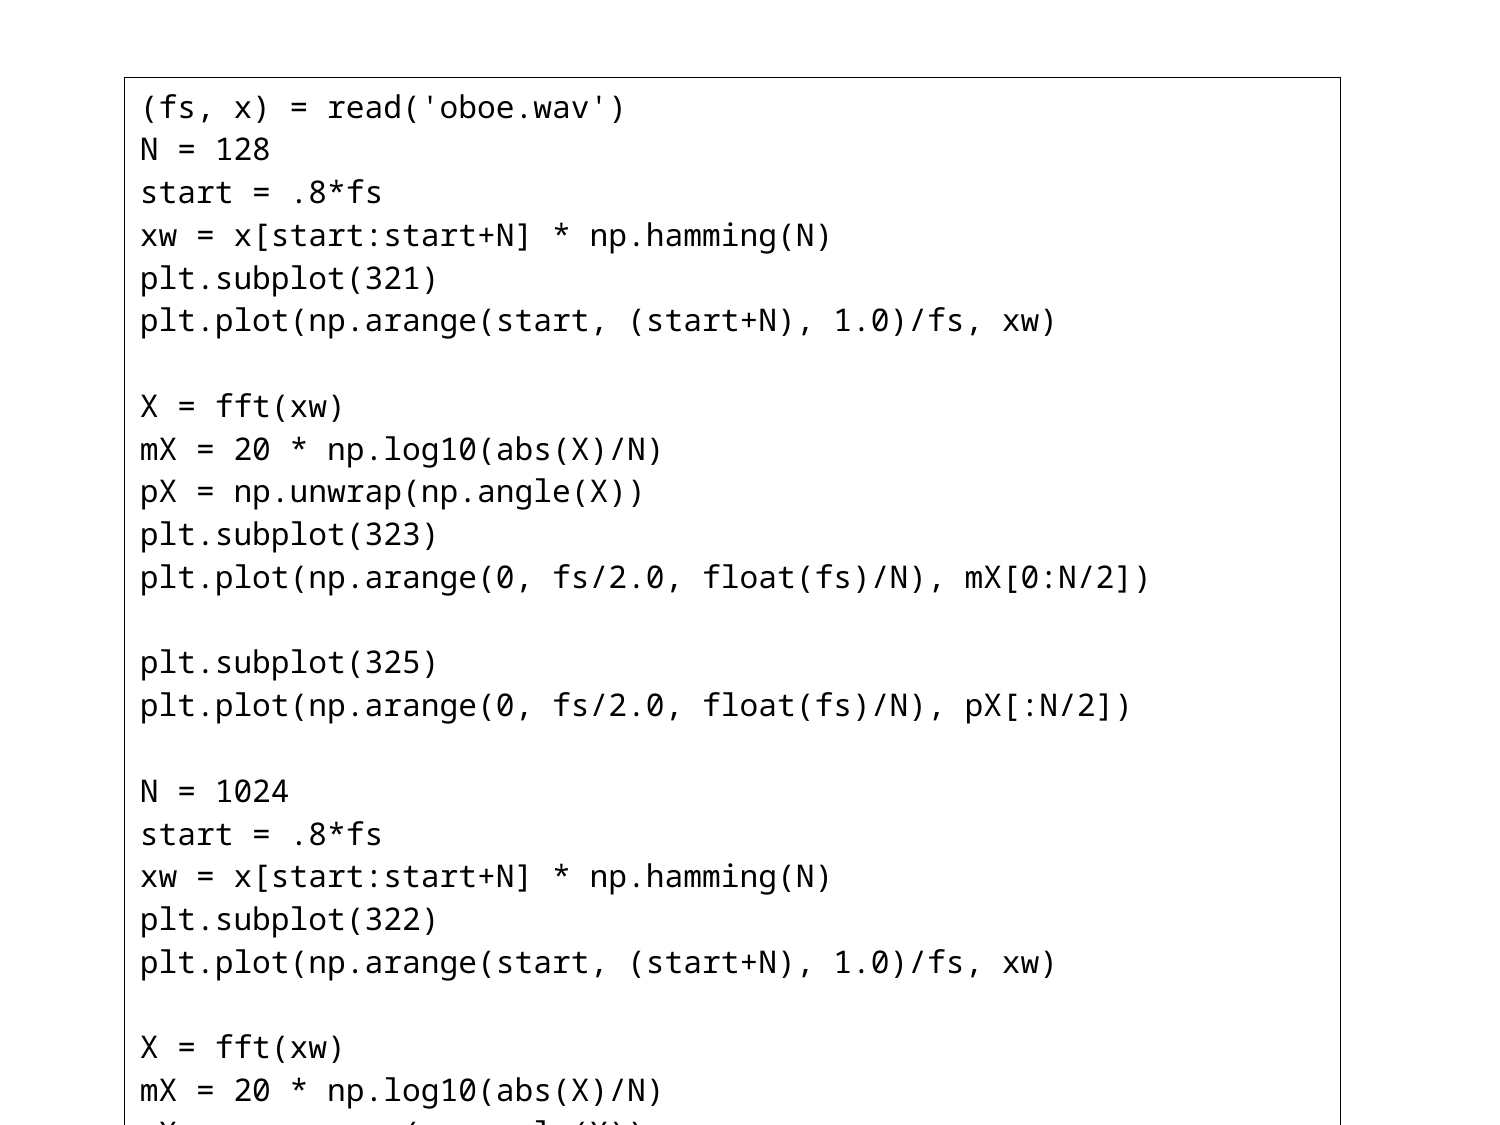

(fs, x) = read('oboe.wav')
N = 128
start = .8*fs
xw = x[start:start+N] * np.hamming(N)
plt.subplot(321)
plt.plot(np.arange(start, (start+N), 1.0)/fs, xw)
X = fft(xw)
mX = 20 * np.log10(abs(X)/N)
pX = np.unwrap(np.angle(X))
plt.subplot(323)
plt.plot(np.arange(0, fs/2.0, float(fs)/N), mX[0:N/2])
plt.subplot(325)
plt.plot(np.arange(0, fs/2.0, float(fs)/N), pX[:N/2])
N = 1024
start = .8*fs
xw = x[start:start+N] * np.hamming(N)
plt.subplot(322)
plt.plot(np.arange(start, (start+N), 1.0)/fs, xw)
X = fft(xw)
mX = 20 * np.log10(abs(X)/N)
pX = np.unwrap(np.angle(X))
plt.subplot(324)
plt.plot(np.arange(0, fs/2.0, float(fs)/N), mX[0:N/2])
plt.subplot(326)
plt.plot(np.arange(0, fs/2.0, float(fs)/N), pX[:N/2])